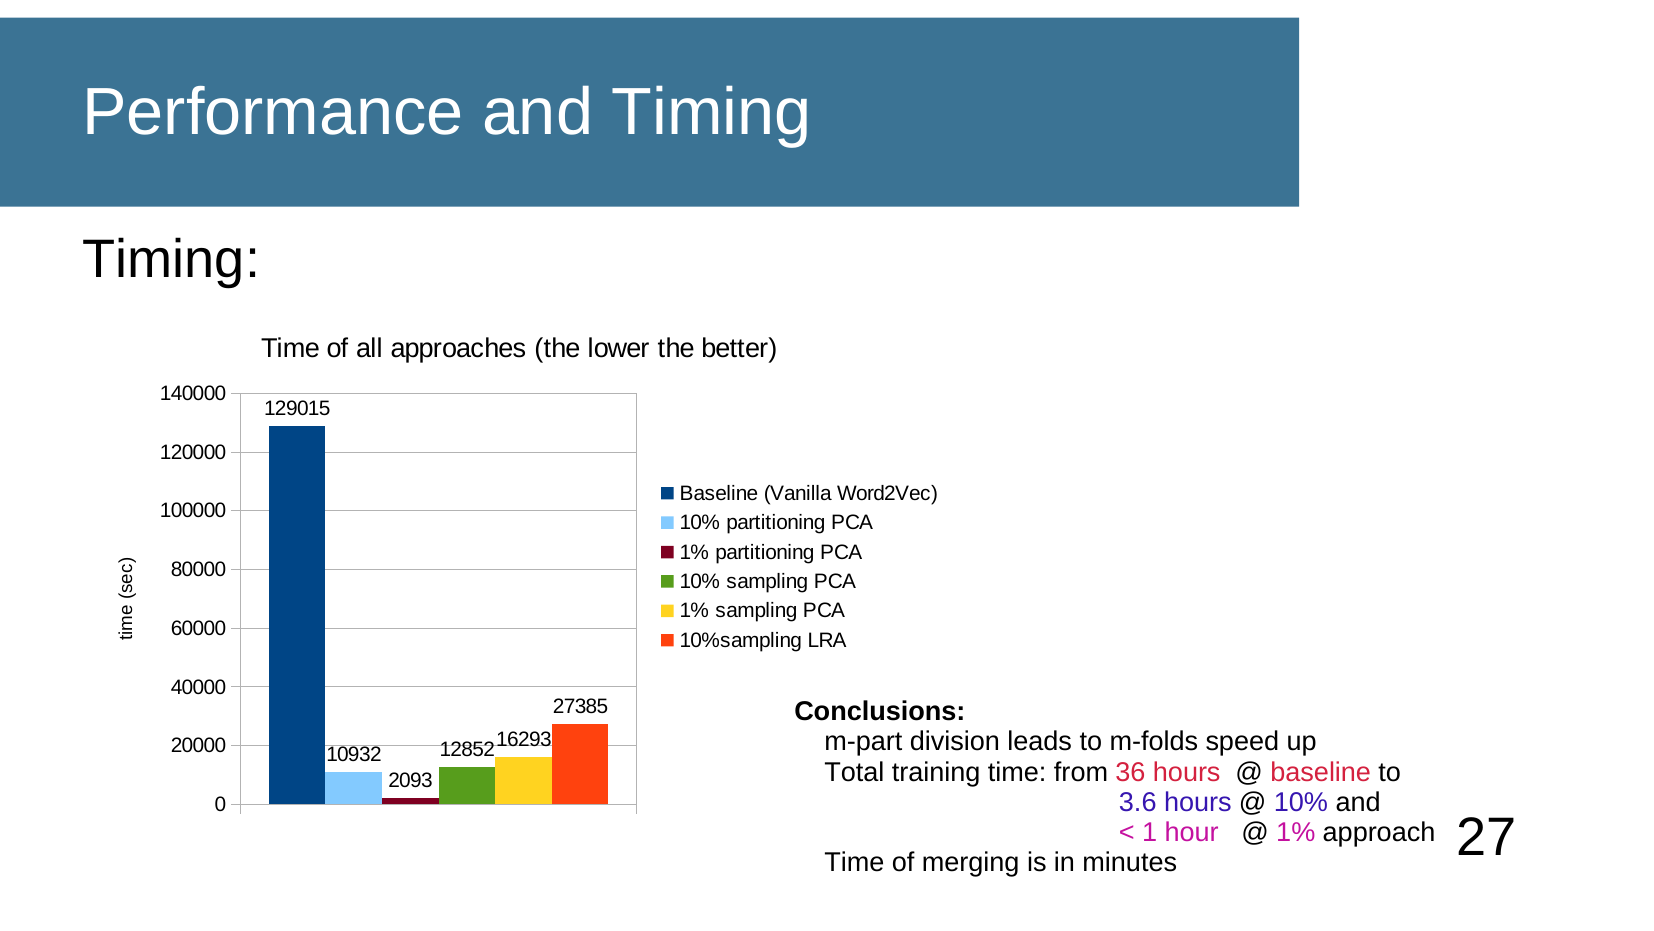

# Performance and Timing
Timing:
### Chart: Time of all approaches (the lower the better)
| Category | Baseline (Vanilla Word2Vec) | 10% partitioning PCA | 1% partitioning PCA | 10% sampling PCA | 1% sampling PCA | 10%sampling LRA |
|---|---|---|---|---|---|---|
| None | 129015.0 | 10932.0 | 2093.0 | 12852.0 | 16293.0 | 27385.0 |Conclusions:
 m-part division leads to m-folds speed up
 Total training time: from 36 hours @ baseline to
				 3.6 hours @ 10% and
				 < 1 hour @ 1% approach
 Time of merging is in minutes